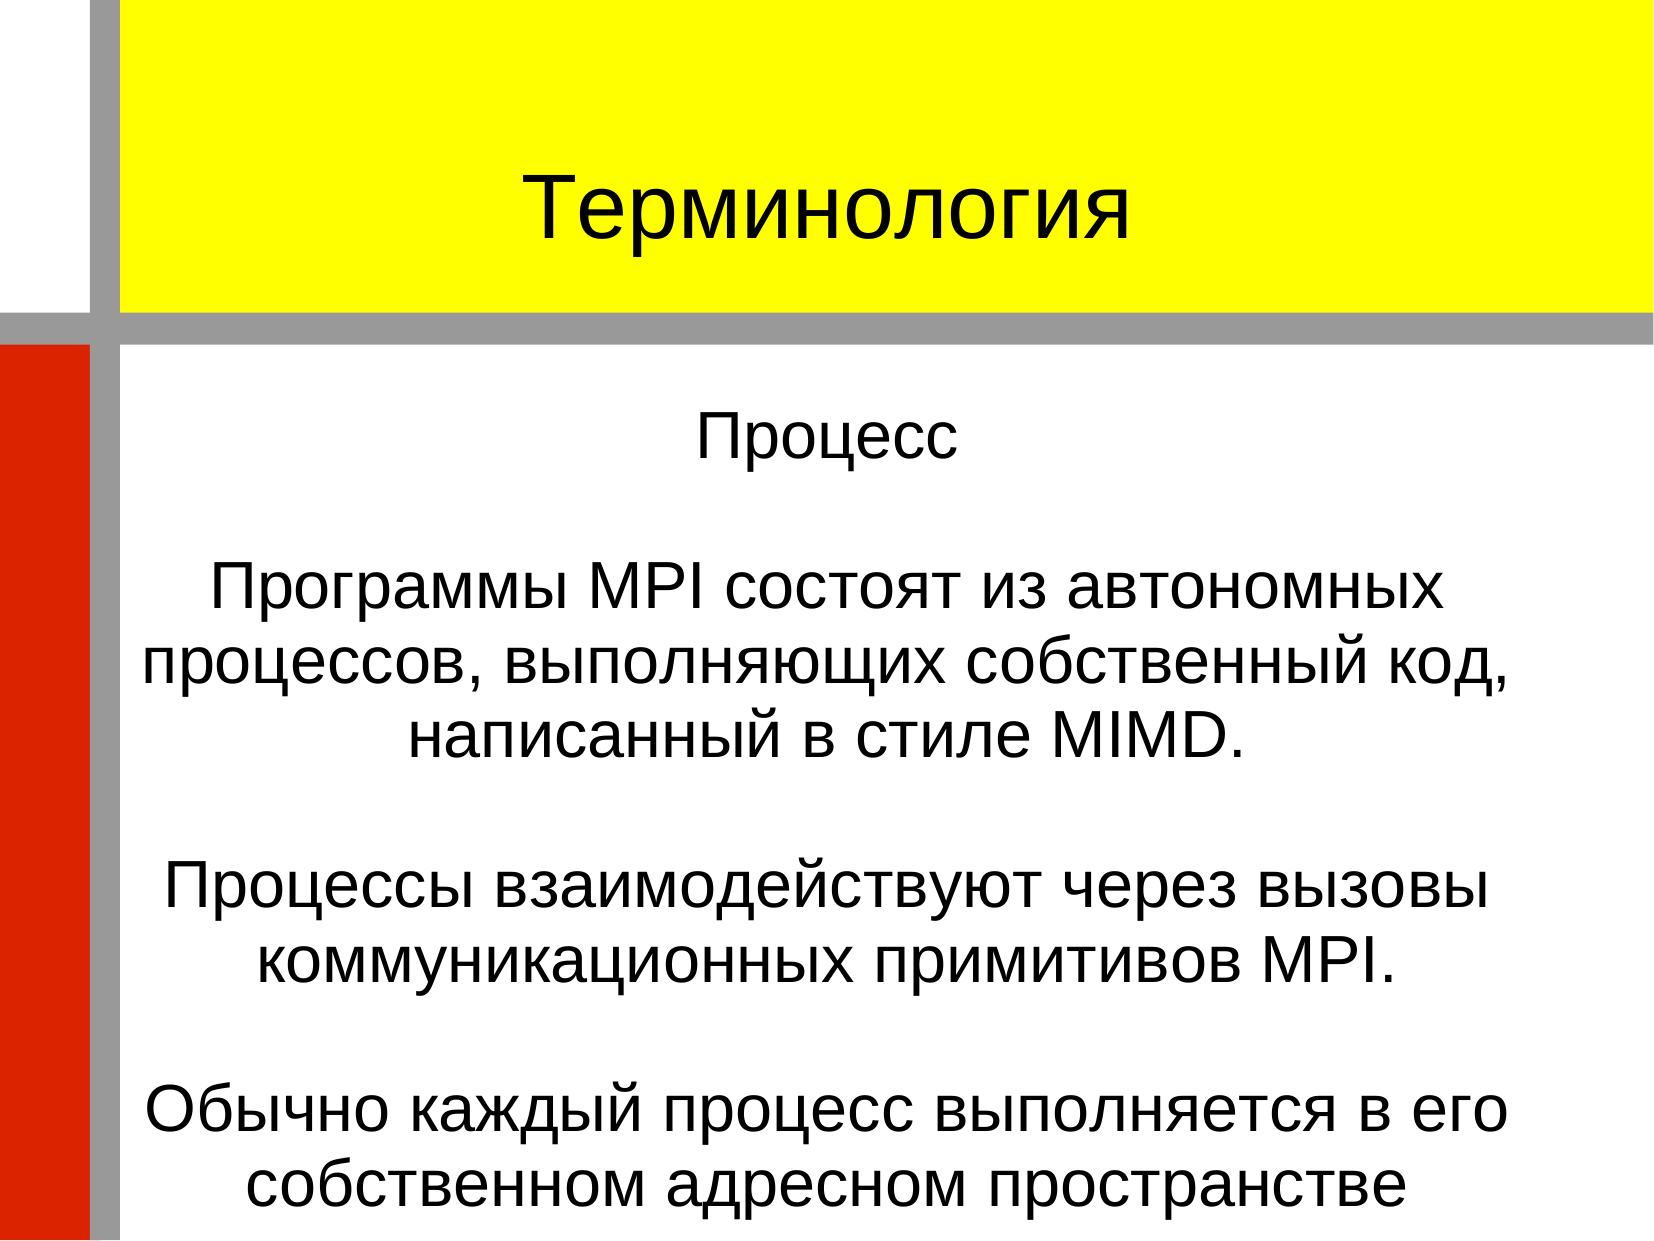

# Терминология
Процесс
Программы MPI состоят из автономных процессов, выполняющих собственный код, написанный в стиле MIMD.
Процессы взаимодействуют через вызовы коммуникационных примитивов MPI.
Обычно каждый процесс выполняется в его собственном адресном пространстве